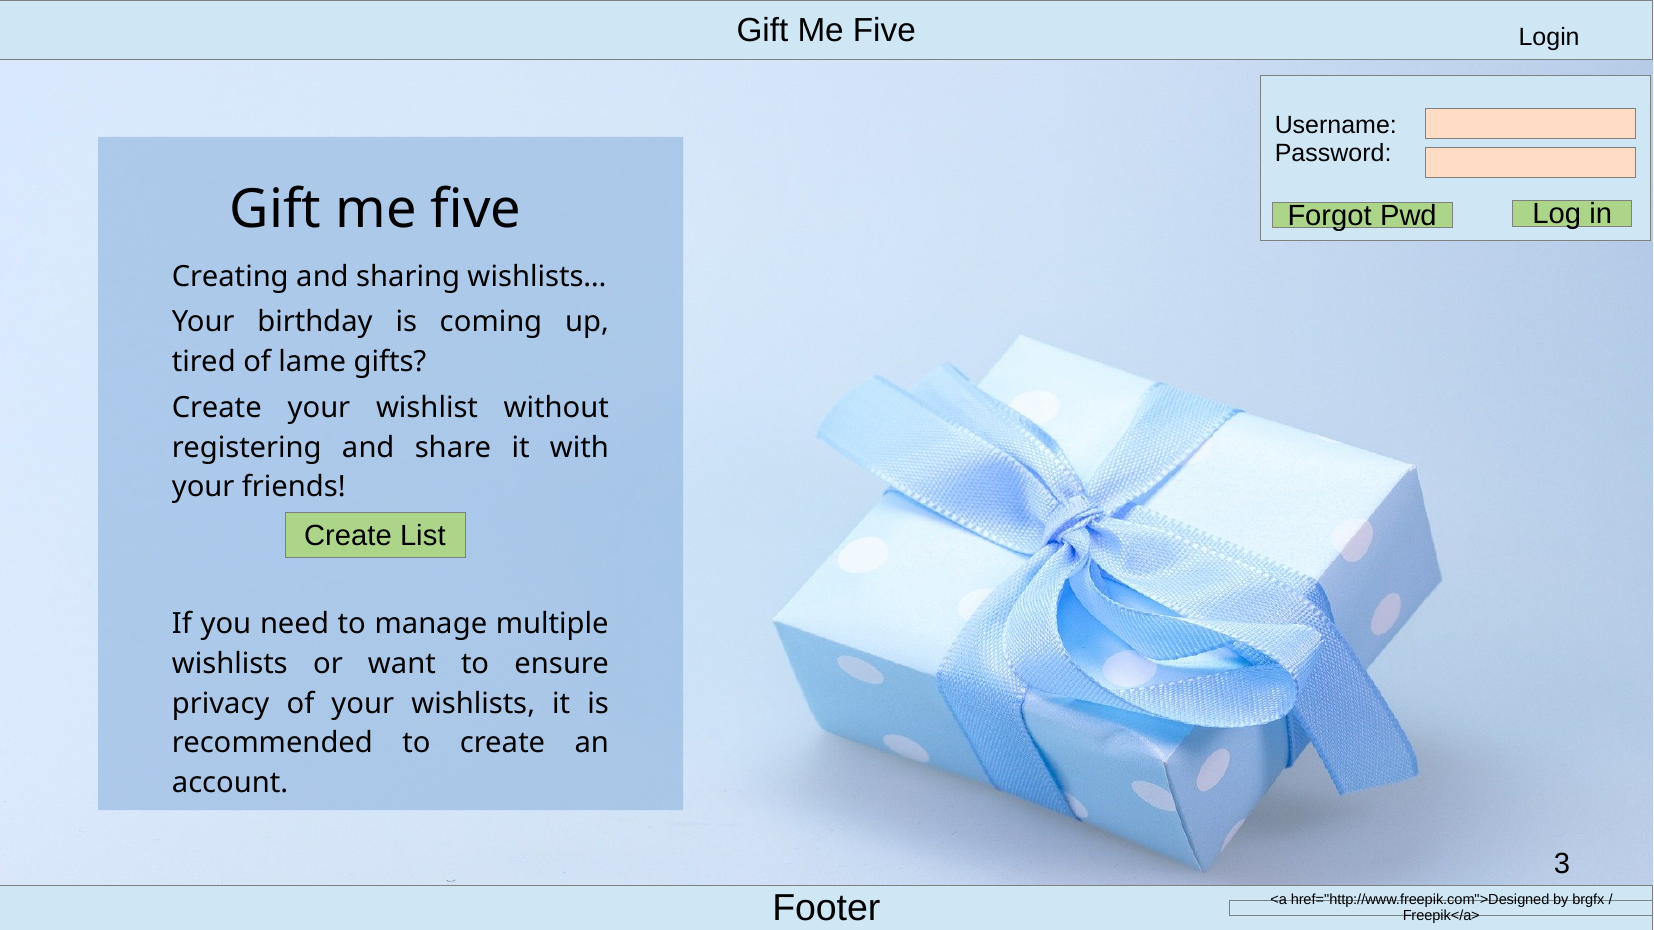

Gift Me Five
Login popup (The login field appears as popup when user clicks on “Login”
Login
Username:
Password:
Creating and sharing wishlists…
Your birthday is coming up, tired of lame gifts?
Create your wishlist without registering and share it with your friends!
If you need to manage multiple wishlists or want to ensure privacy of your wishlists, it is recommended to create an account.
Gift me five
Log in
Forgot Pwd
Create List
3
Footer
<a href="http://www.freepik.com">Designed by brgfx / Freepik</a>